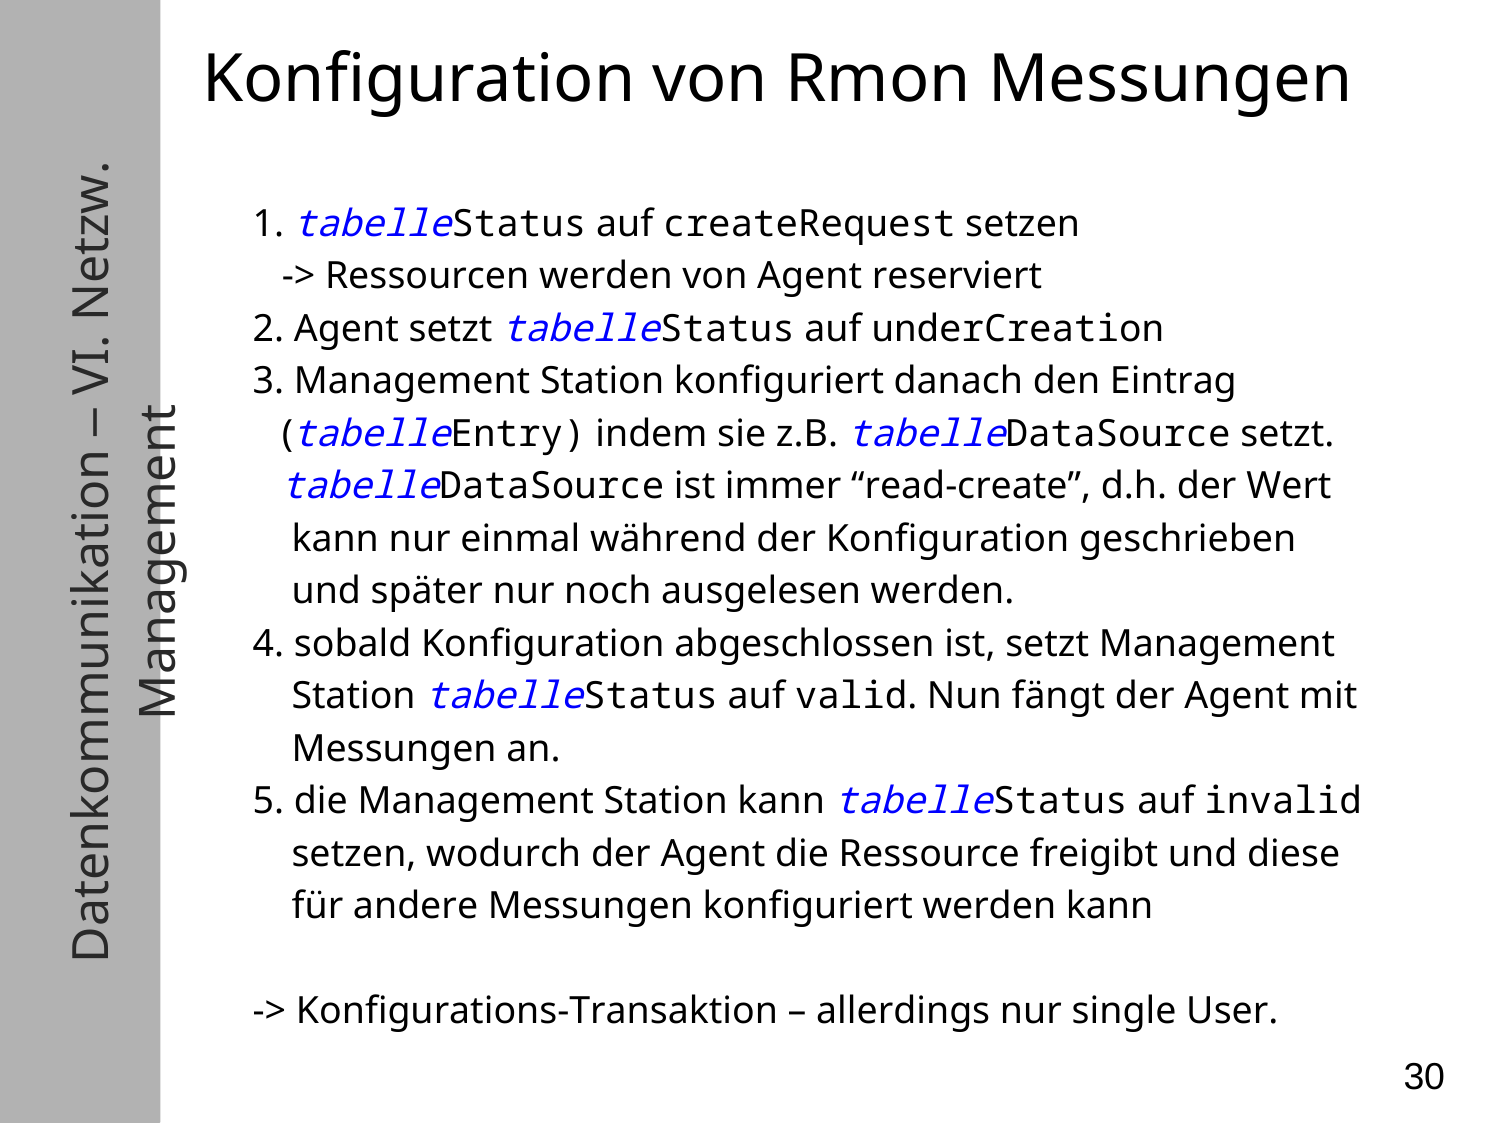

Konfiguration von Rmon Messungen
1. tabelleStatus auf createRequest setzen
 -> Ressourcen werden von Agent reserviert
2. Agent setzt tabelleStatus auf underCreation
3. Management Station konfiguriert danach den Eintrag
 (tabelleEntry) indem sie z.B. tabelleDataSource setzt.
 tabelleDataSource ist immer “read-create”, d.h. der Wert
 kann nur einmal während der Konfiguration geschrieben
 und später nur noch ausgelesen werden.
4. sobald Konfiguration abgeschlossen ist, setzt Management
 Station tabelleStatus auf valid. Nun fängt der Agent mit
 Messungen an.
5. die Management Station kann tabelleStatus auf invalid
 setzen, wodurch der Agent die Ressource freigibt und diese
 für andere Messungen konfiguriert werden kann
-> Konfigurations-Transaktion – allerdings nur single User.
Datenkommunikation – VI. Netzw. Management